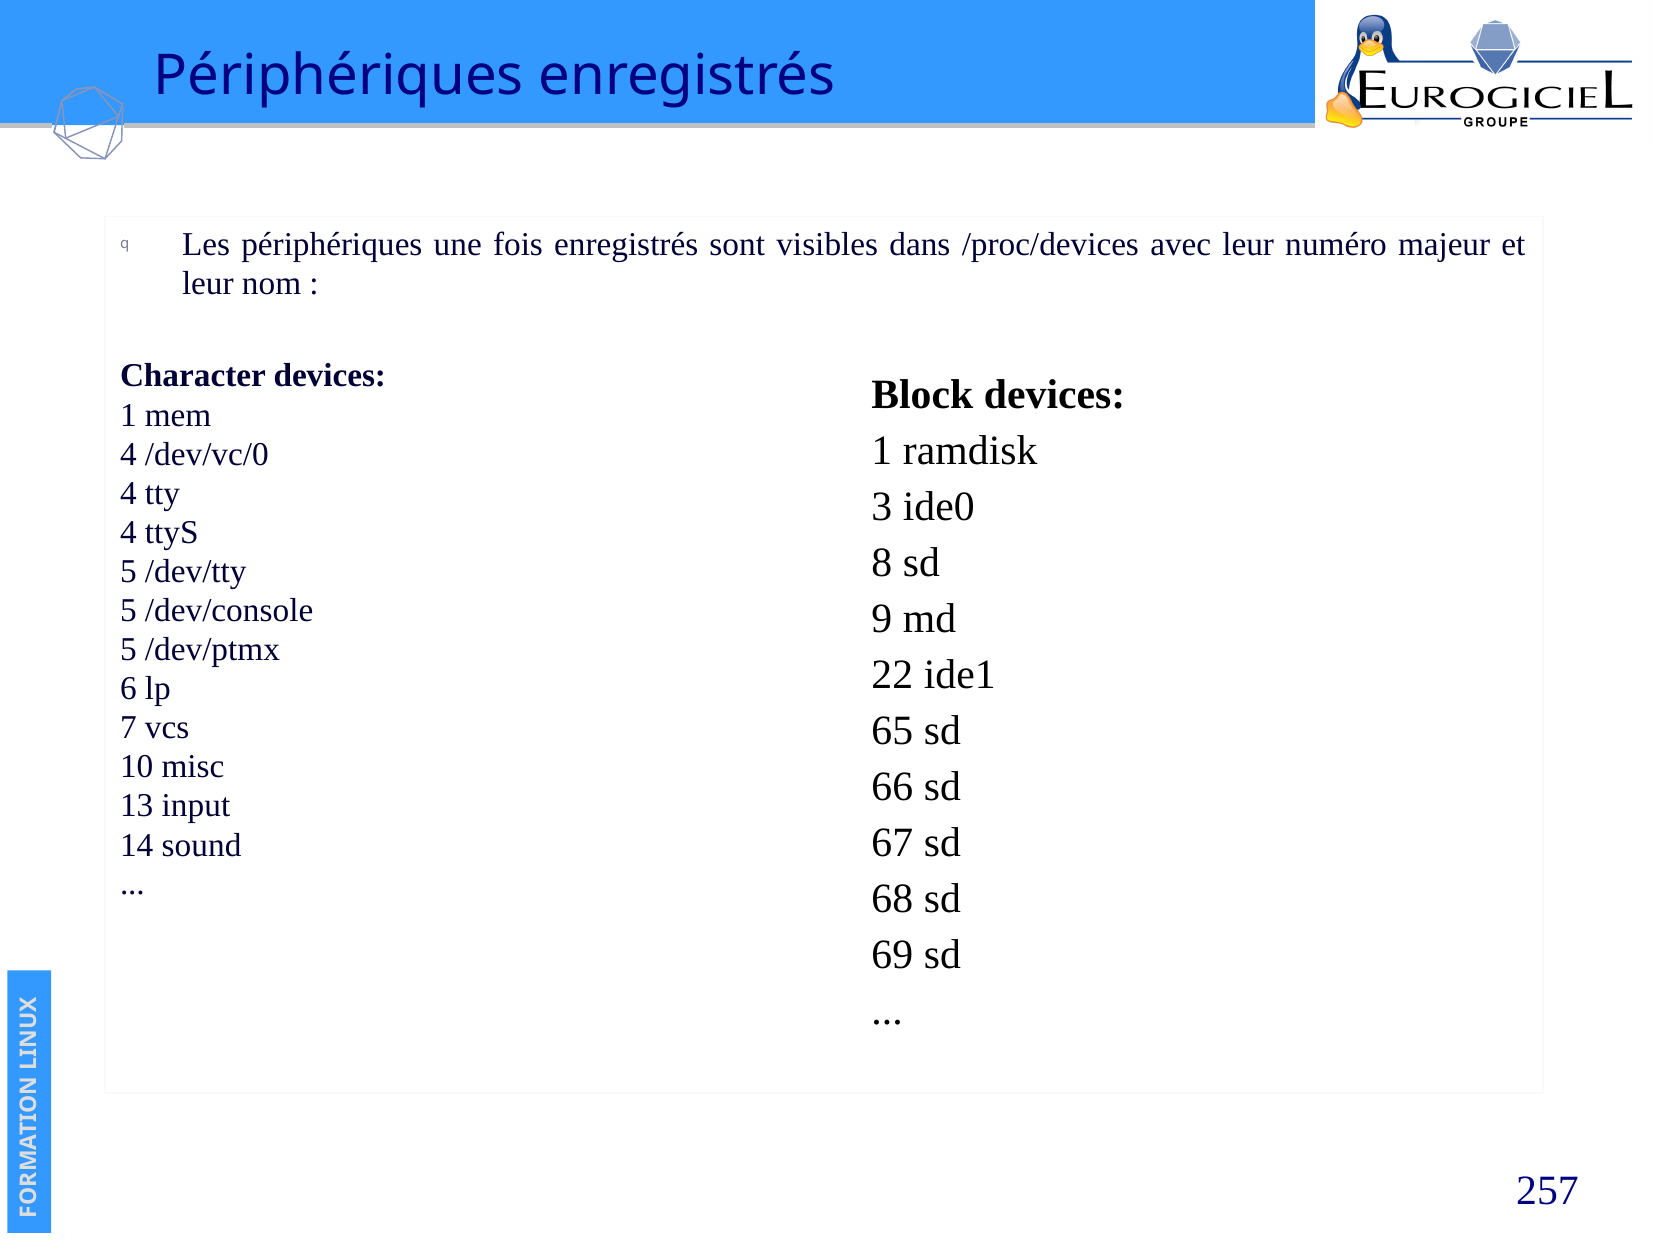

# Périphériques enregistrés
Les périphériques une fois enregistrés sont visibles dans /proc/devices avec leur numéro majeur et leur nom :
Character devices:
1 mem
4 /dev/vc/0
4 tty
4 ttyS
5 /dev/tty
5 /dev/console
5 /dev/ptmx
6 lp
7 vcs
10 misc
13 input
14 sound
...
Block devices:
1 ramdisk
3 ide0
8 sd
9 md
22 ide1
65 sd
66 sd
67 sd
68 sd
69 sd
...